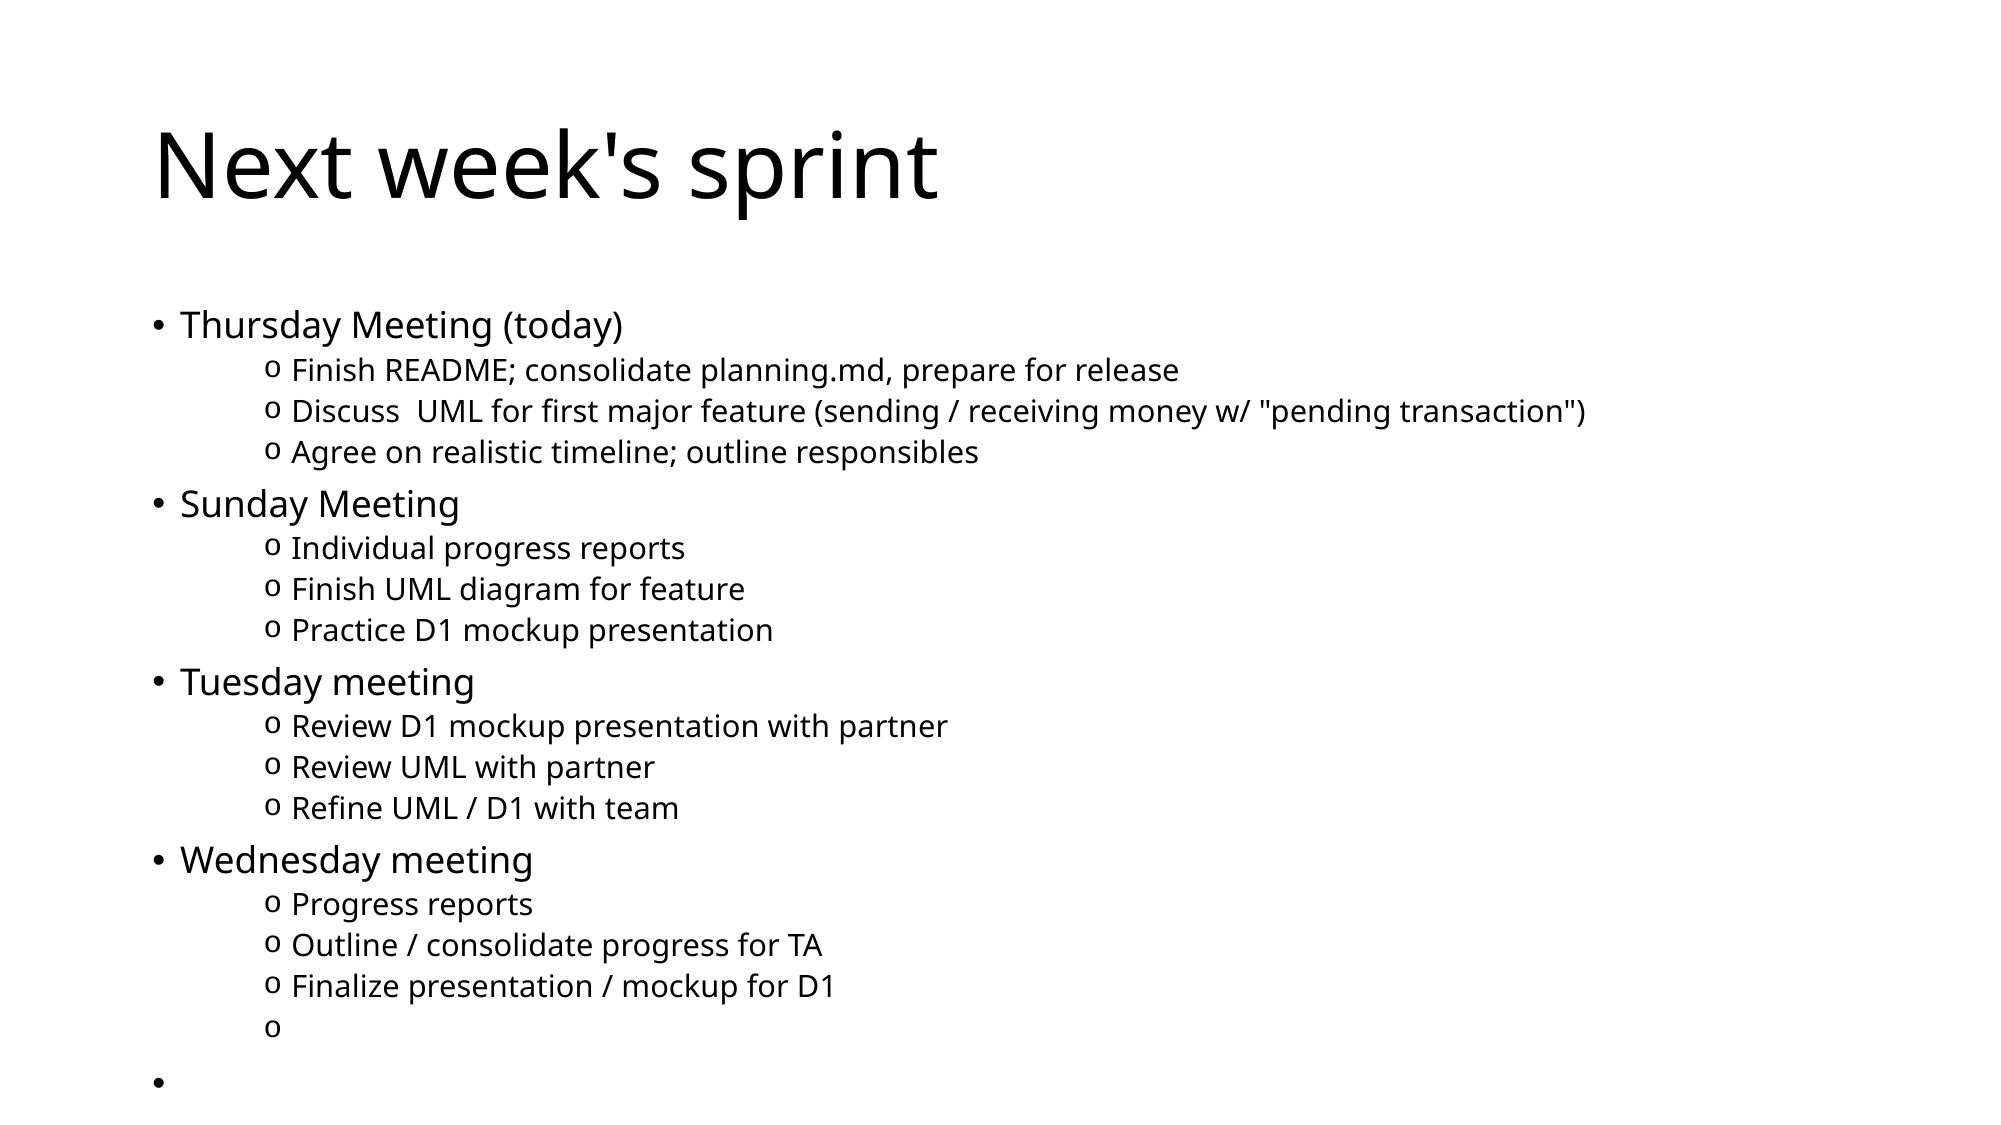

# Next week's sprint
Thursday Meeting (today)
Finish README; consolidate planning.md, prepare for release
Discuss  UML for first major feature (sending / receiving money w/ "pending transaction")
Agree on realistic timeline; outline responsibles
Sunday Meeting
Individual progress reports
Finish UML diagram for feature
Practice D1 mockup presentation
Tuesday meeting
Review D1 mockup presentation with partner
Review UML with partner
Refine UML / D1 with team
Wednesday meeting
Progress reports
Outline / consolidate progress for TA
Finalize presentation / mockup for D1